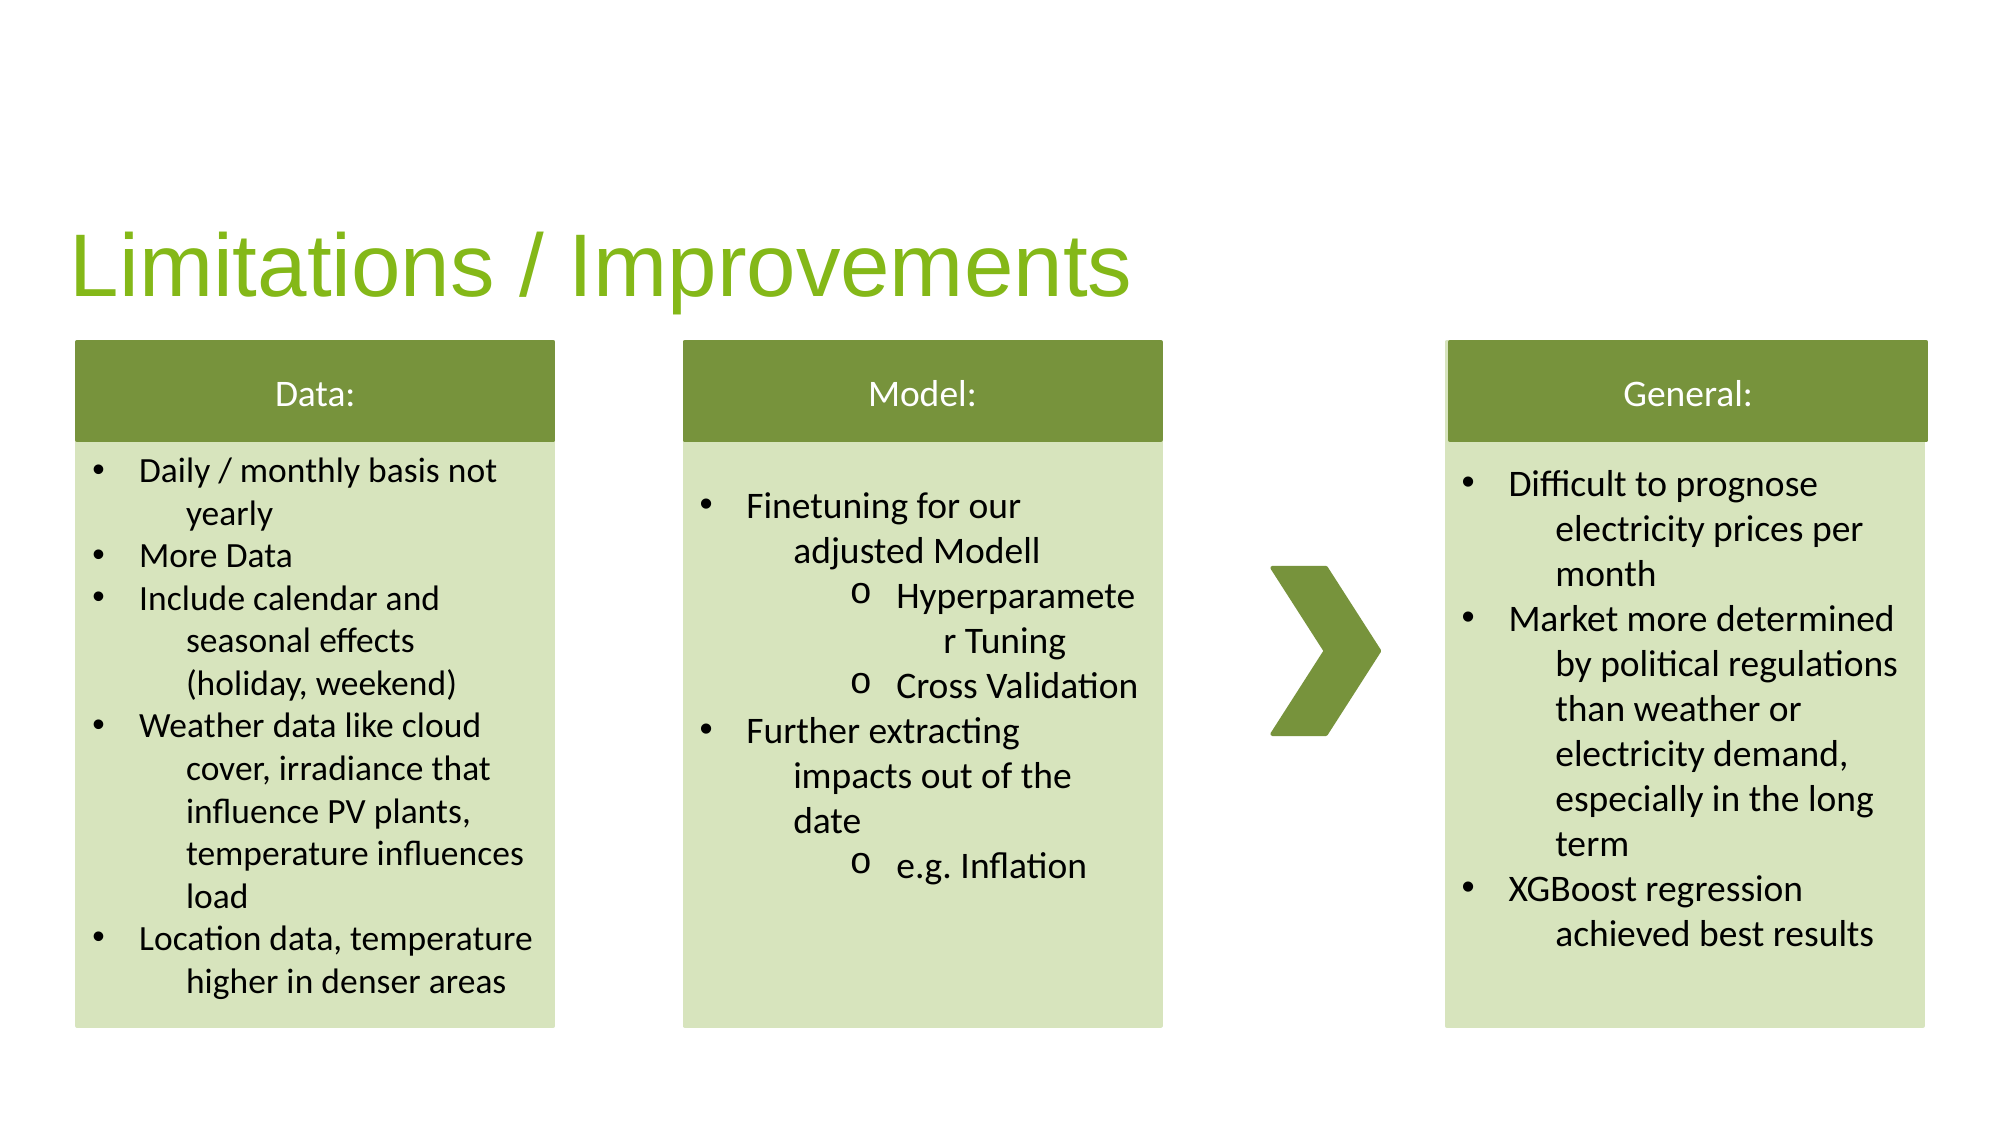

# Limitations / Improvements
Daily / monthly basis not yearly
More Data
Include calendar and seasonal effects (holiday, weekend)
Weather data like cloud cover, irradiance that influence PV plants, temperature influences load
Location data, temperature higher in denser areas
Data:
Finetuning for our adjusted Modell
Hyperparameter Tuning
Cross Validation
Further extracting impacts out of the date
e.g. Inflation​
Model:
Difficult to prognose electricity prices per month
Market more determined by political regulations than weather or electricity demand, especially in the long term
XGBoost regression achieved best results
General: